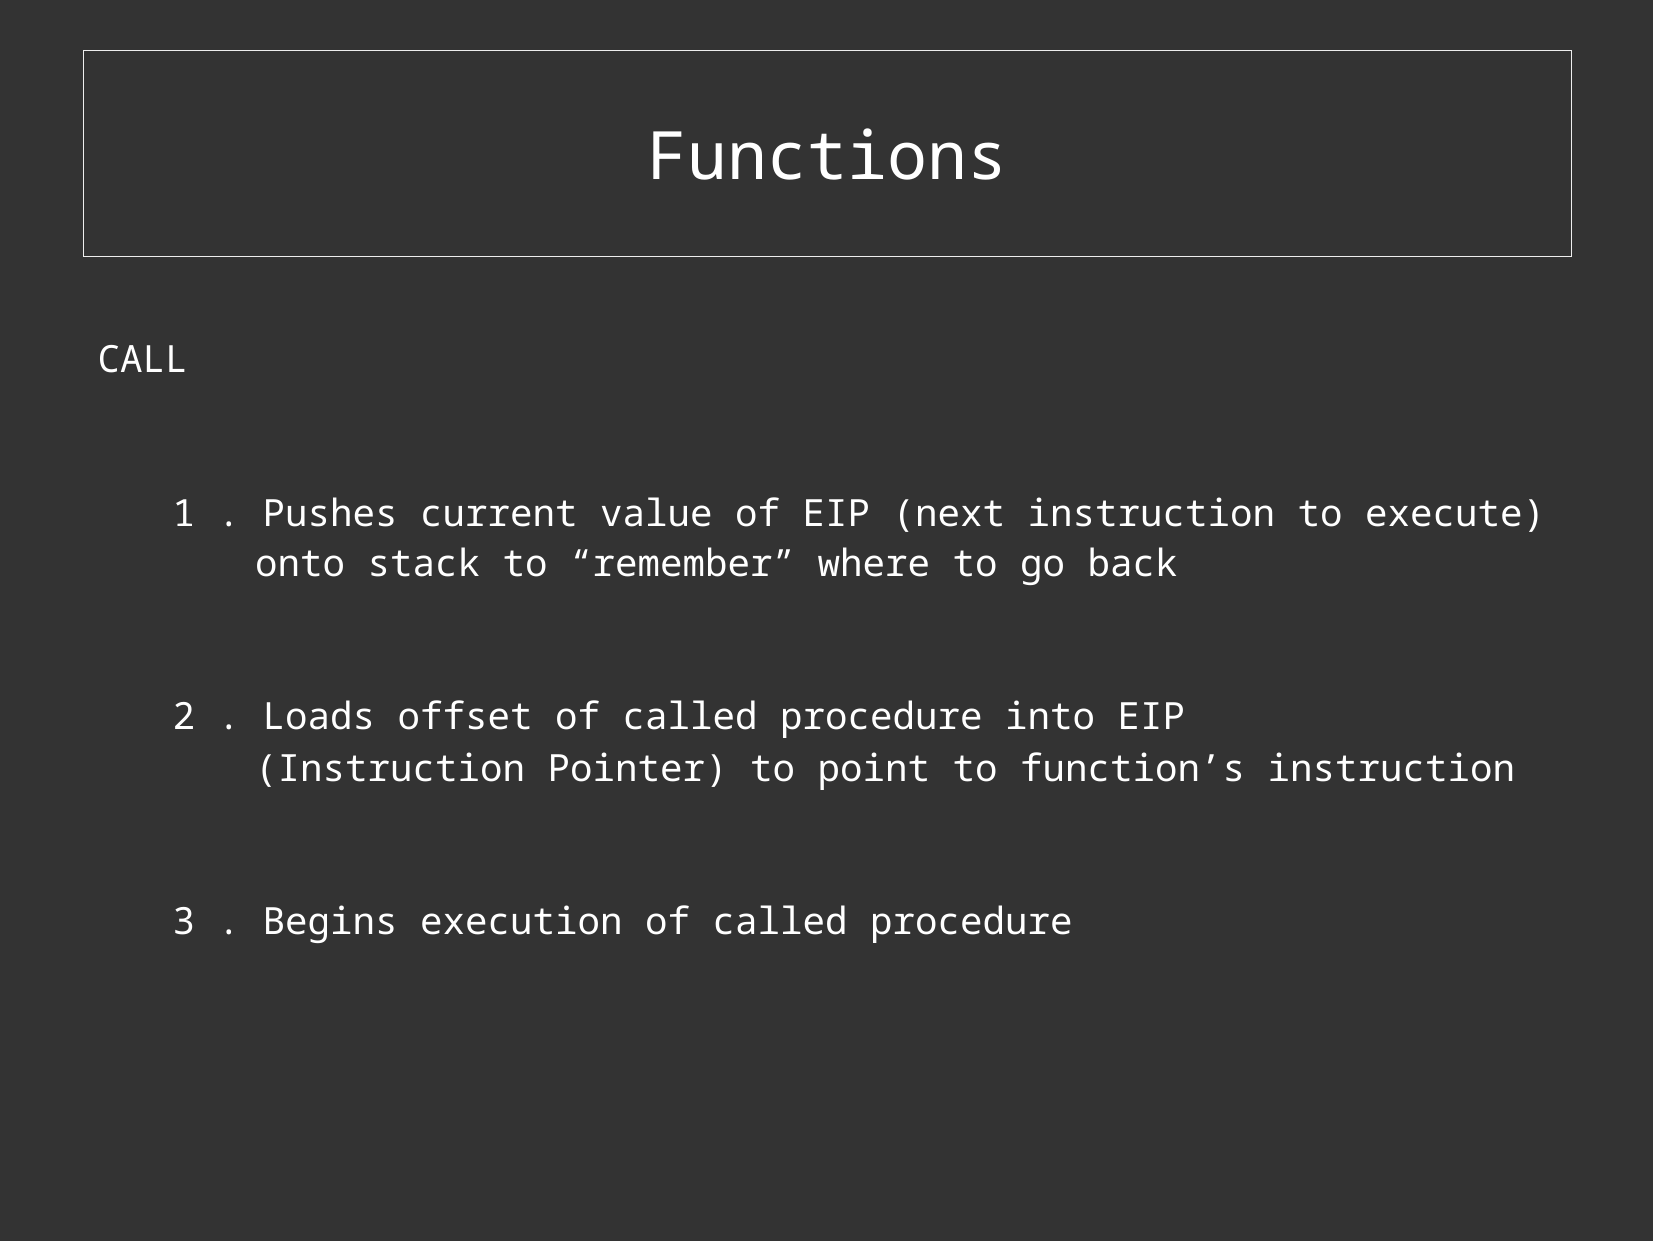

Functions
CALL
	1 . Pushes current value of EIP (next instruction to execute)
 onto stack to “remember” where to go back
	2 . Loads offset of called procedure into EIP
 (Instruction Pointer) to point to function’s instruction
	3 . Begins execution of called procedure